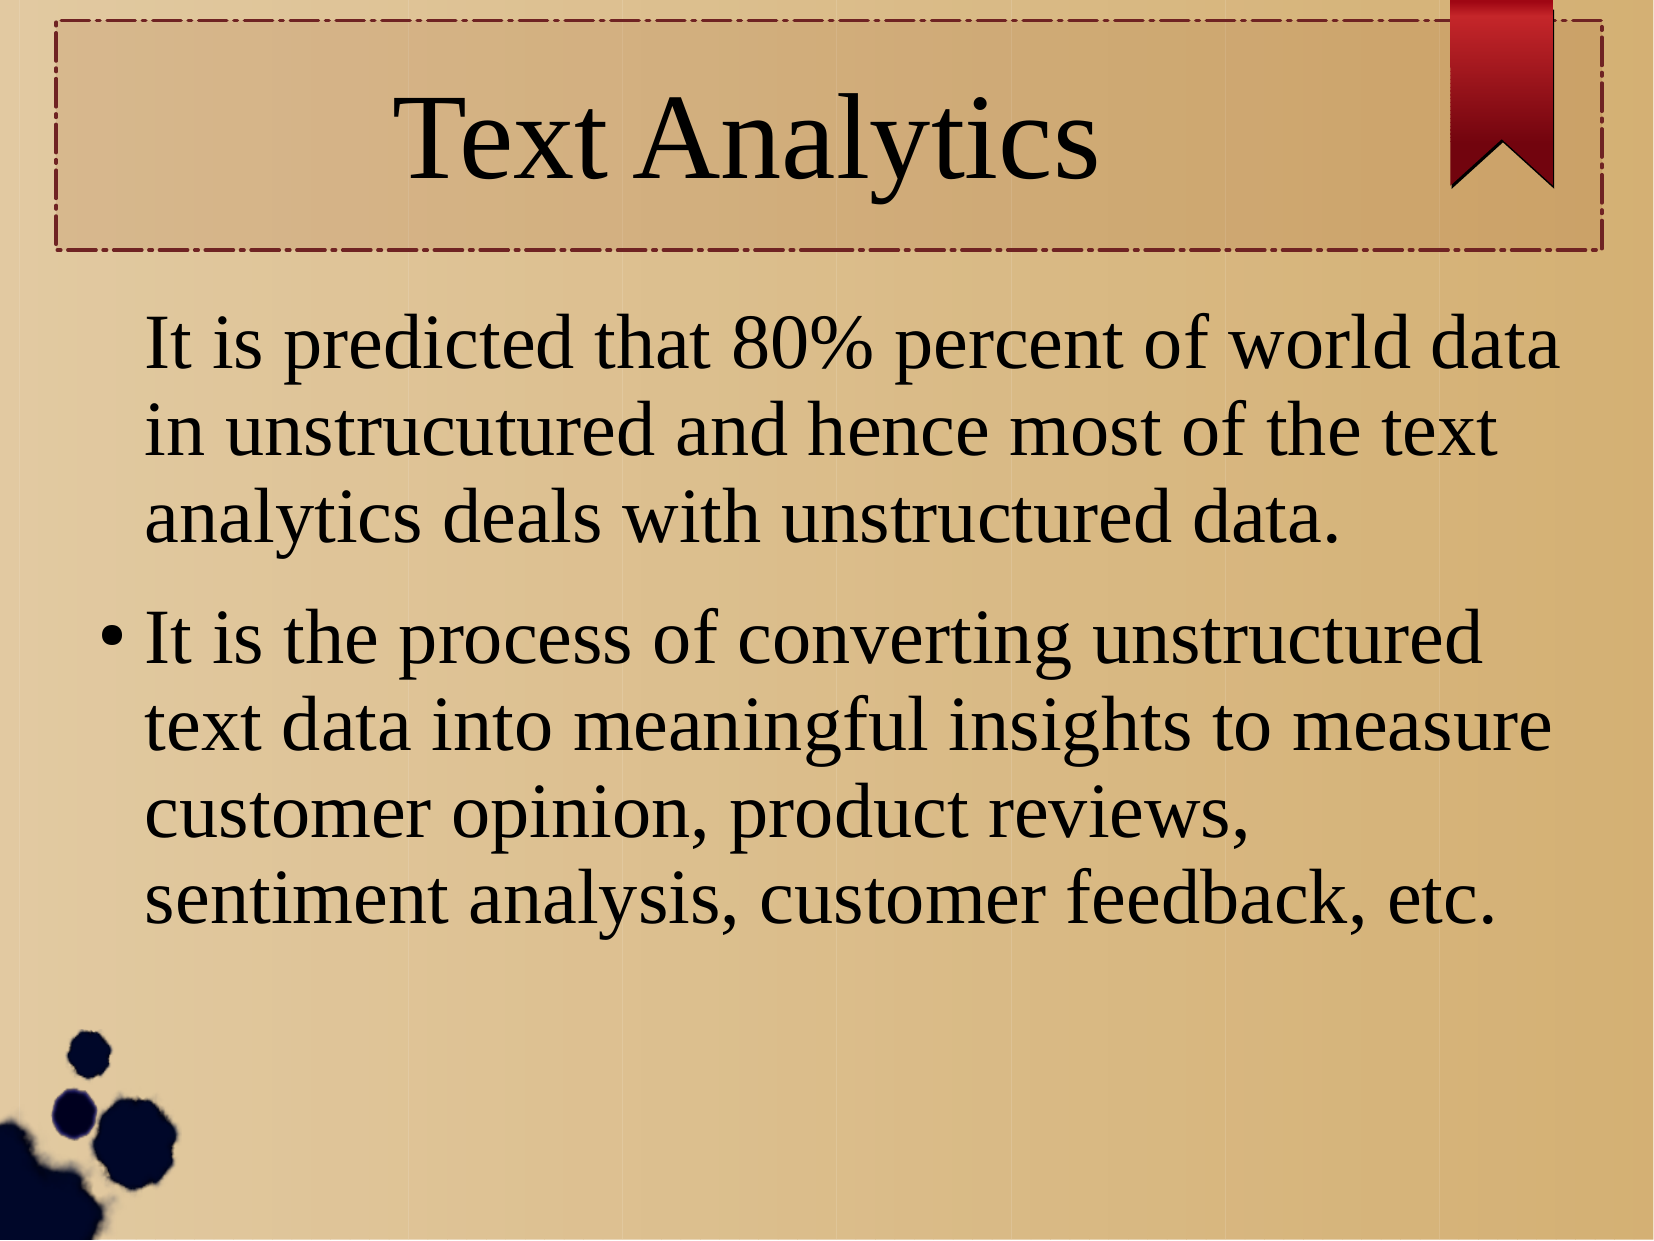

# Text Analytics
It is predicted that 80% percent of world data in unstrucutured and hence most of the text analytics deals with unstructured data.
It is the process of converting unstructured text data into meaningful insights to measure customer opinion, product reviews, sentiment analysis, customer feedback, etc.